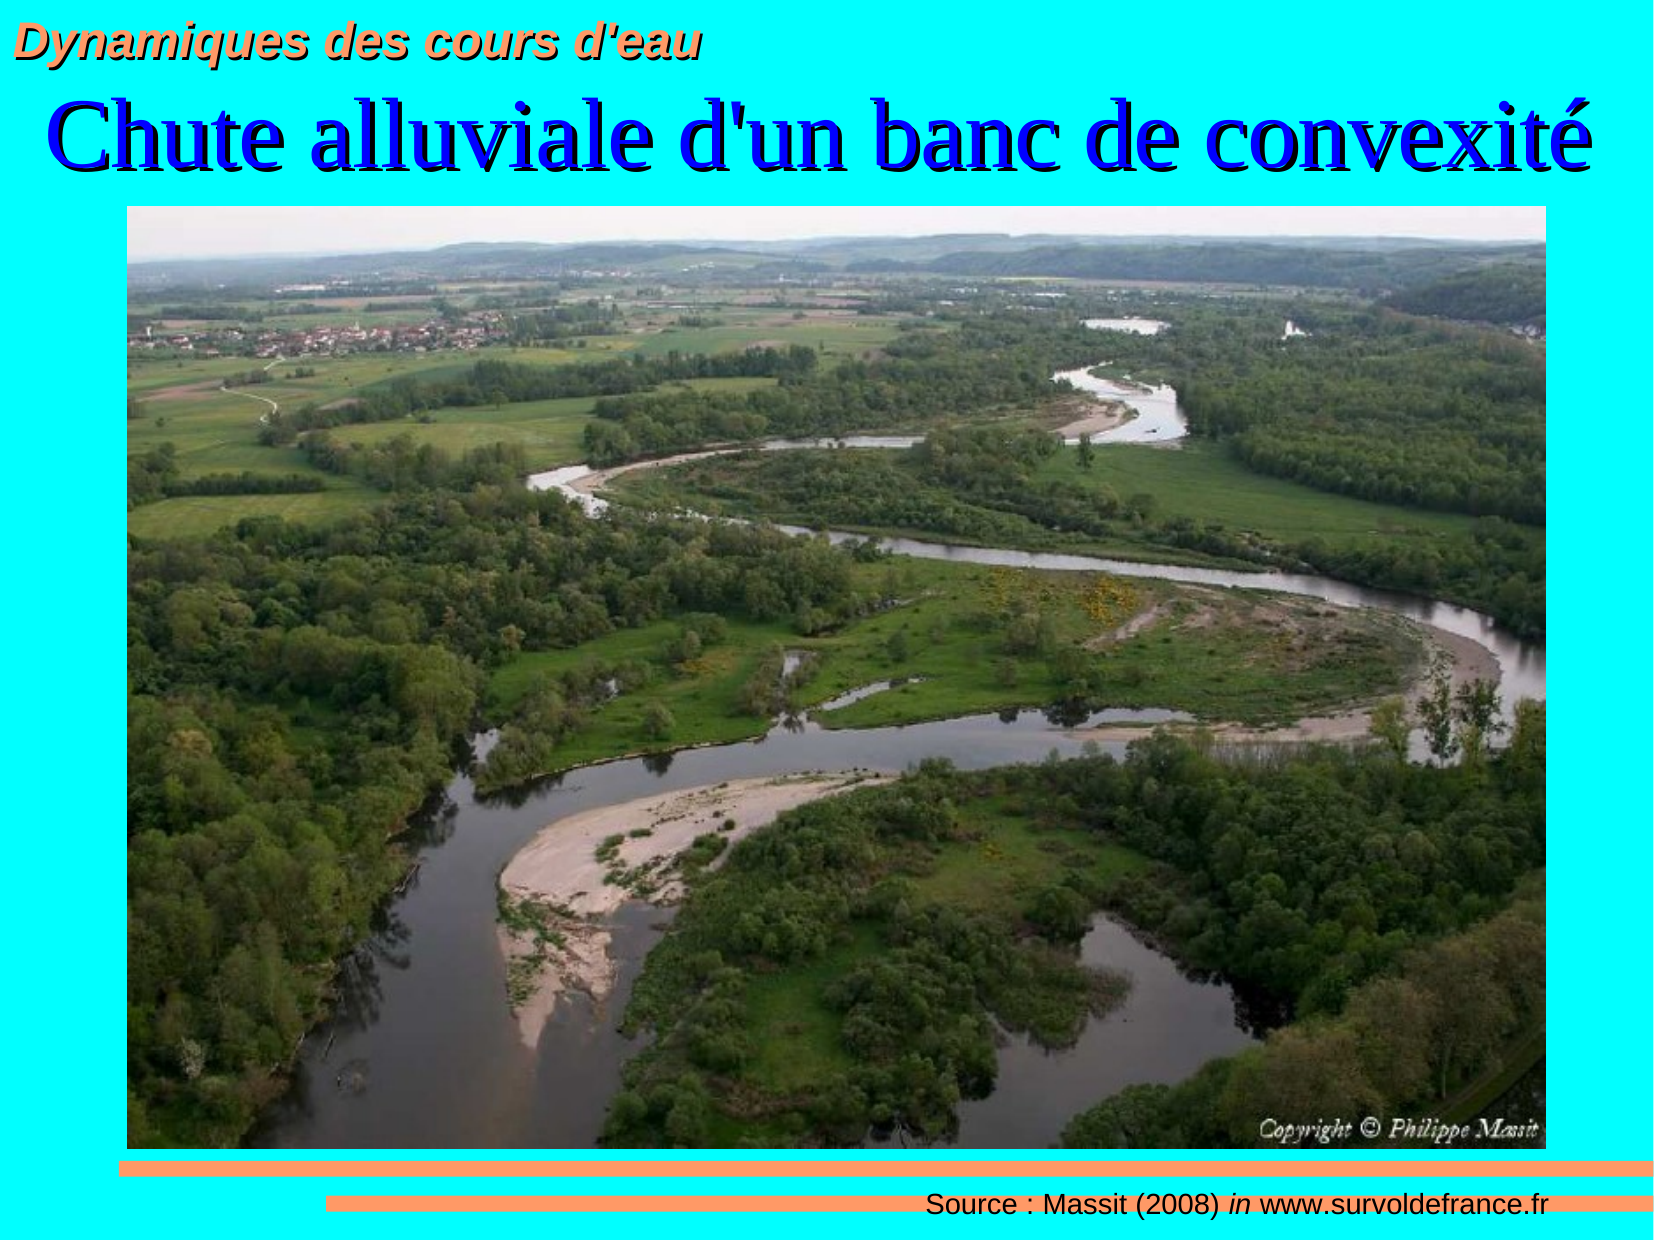

# Dynamiques des cours d'eau
Chute alluviale d'un banc de convexité
Source : Massit (2008) in www.survoldefrance.fr